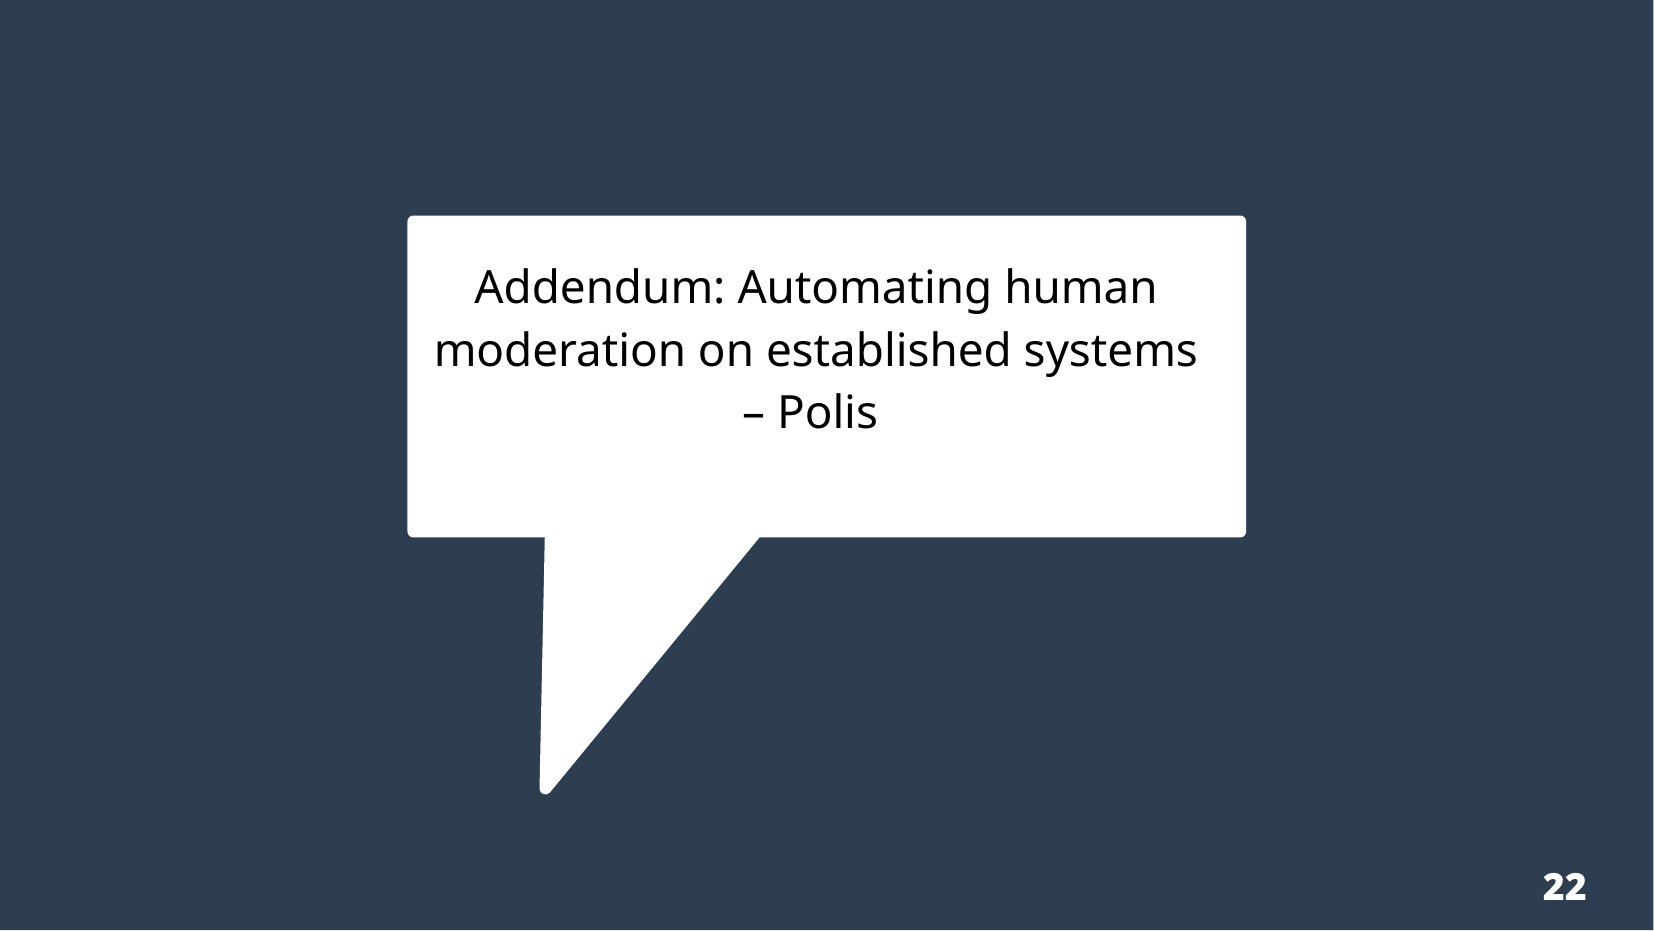

# Addendum: Automating human moderation on established systems – Polis
22